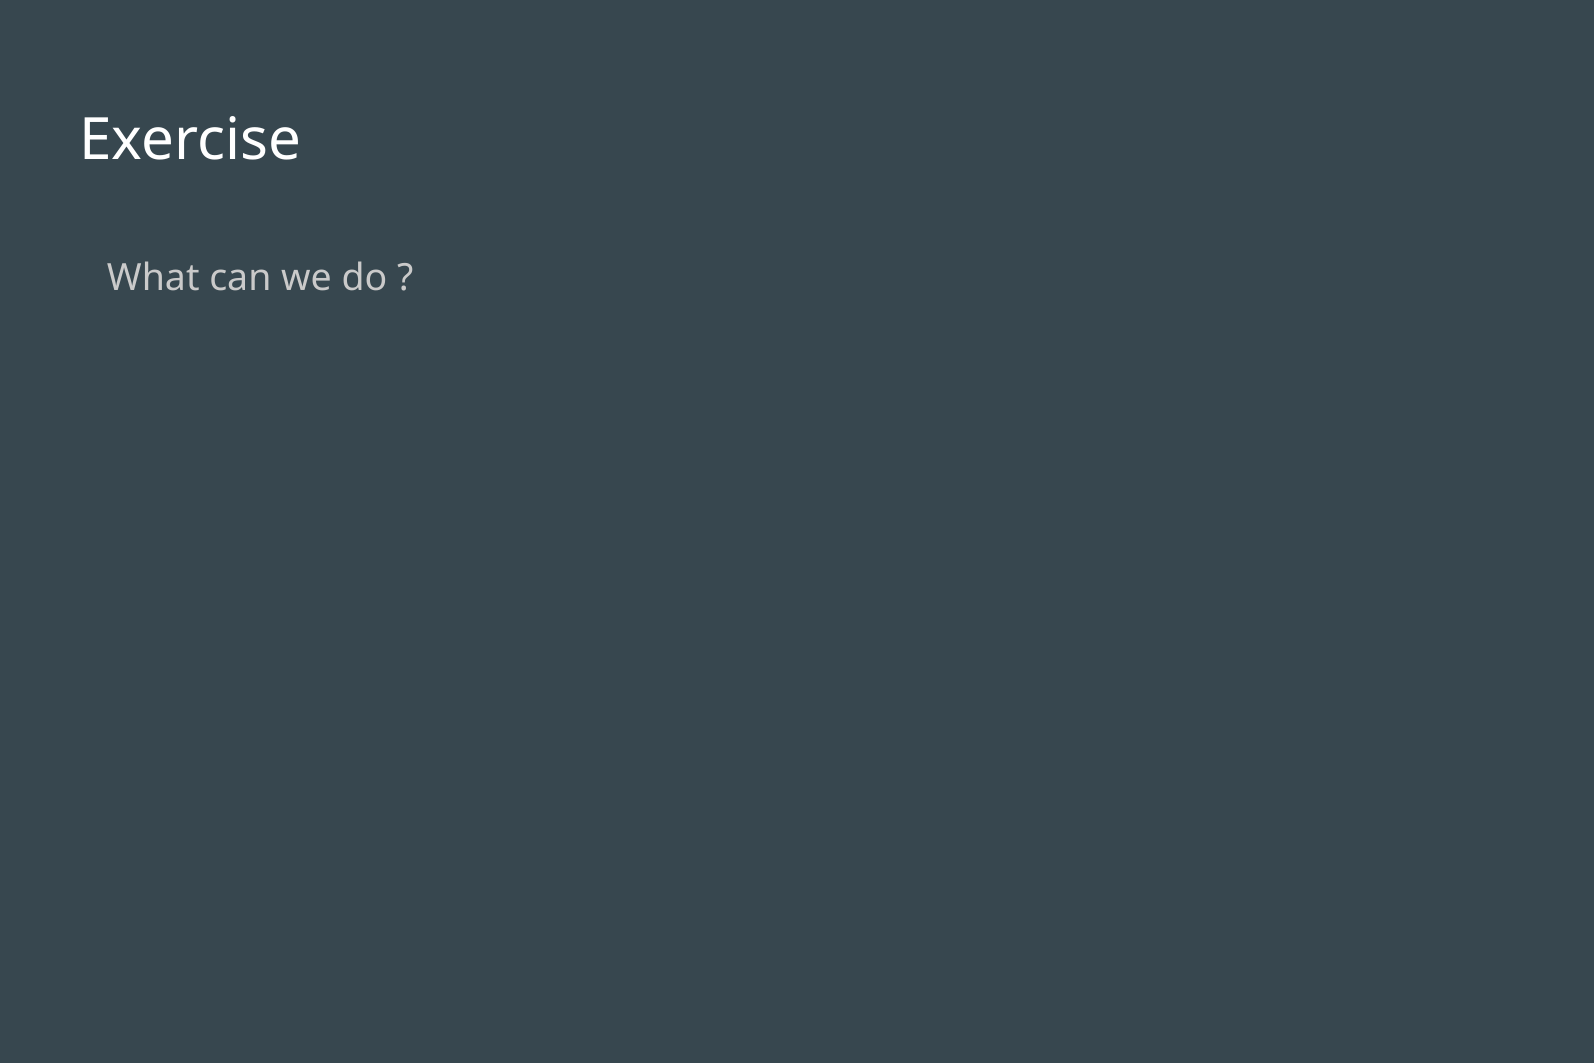

# Exercise
What can we do ?